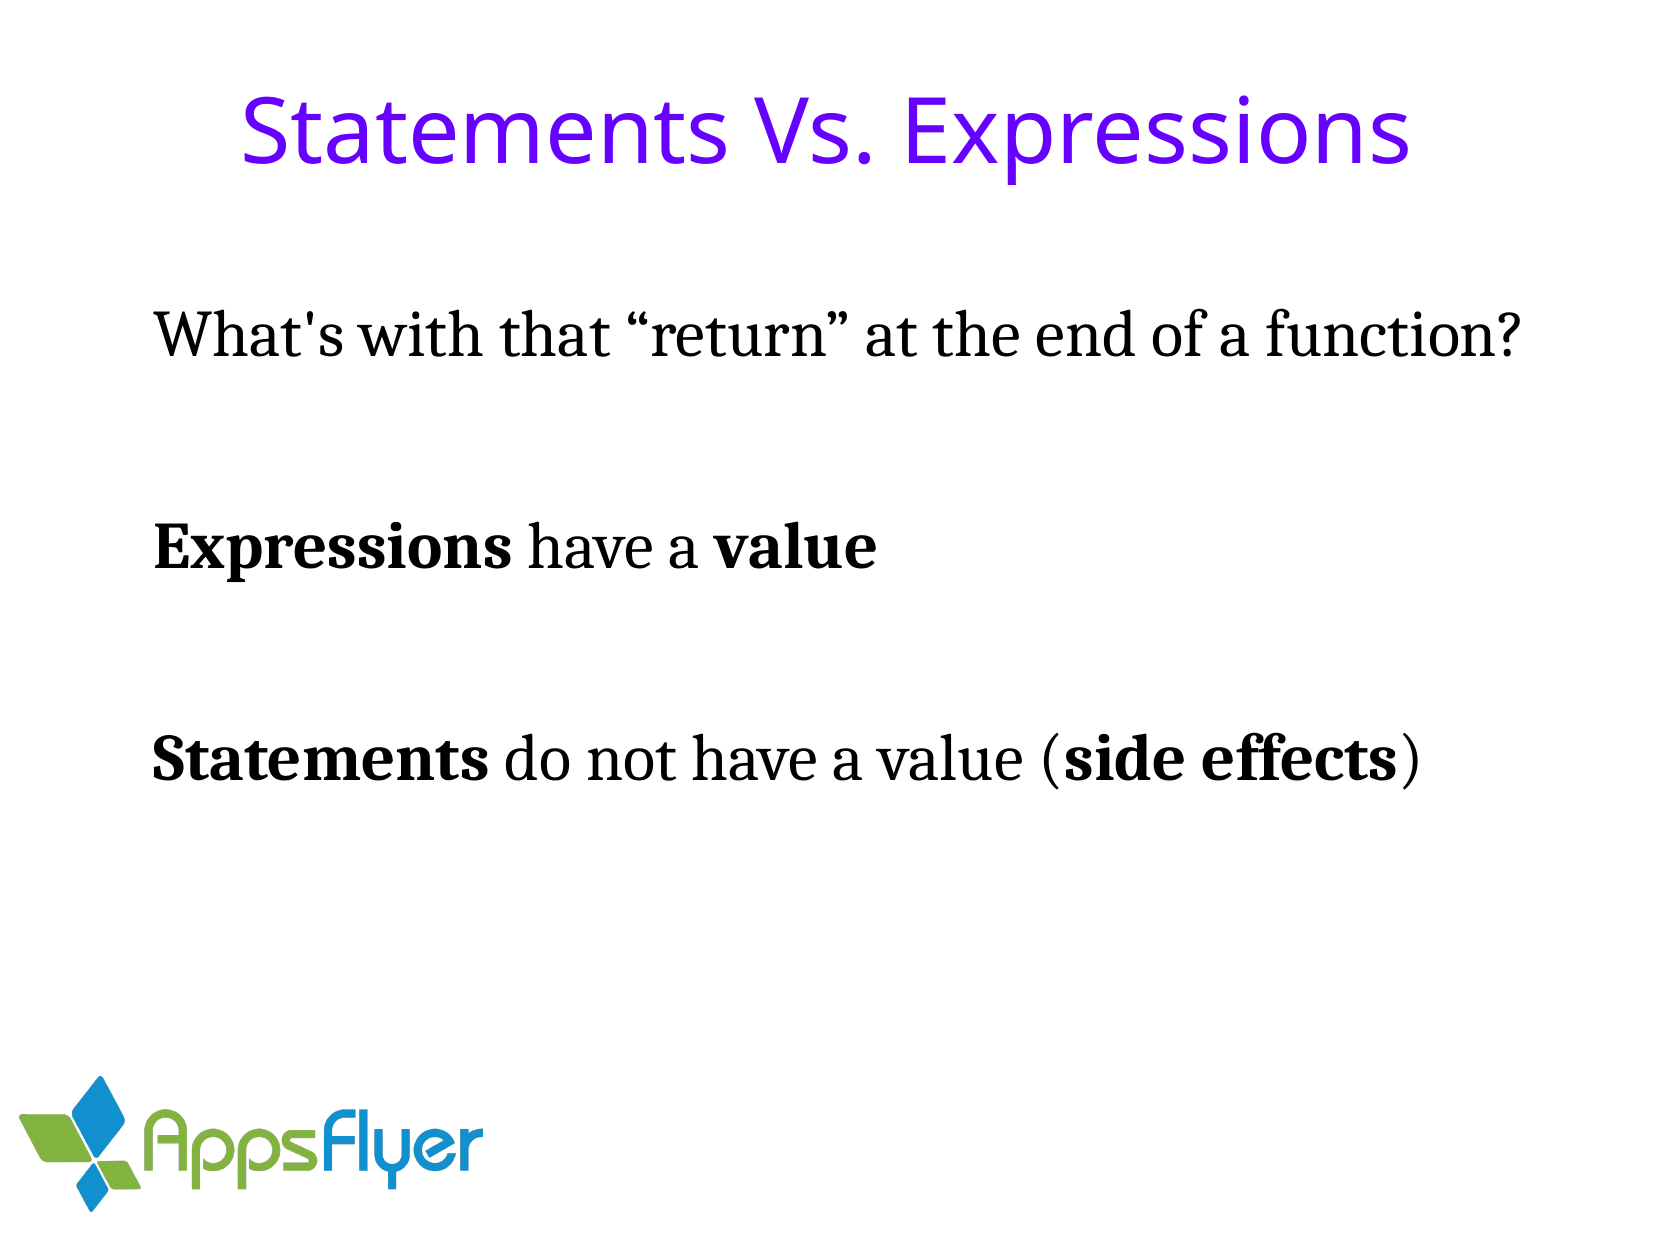

# Statements Vs. Expressions
What's with that “return” at the end of a function?
Expressions have a value
Statements do not have a value (side effects)